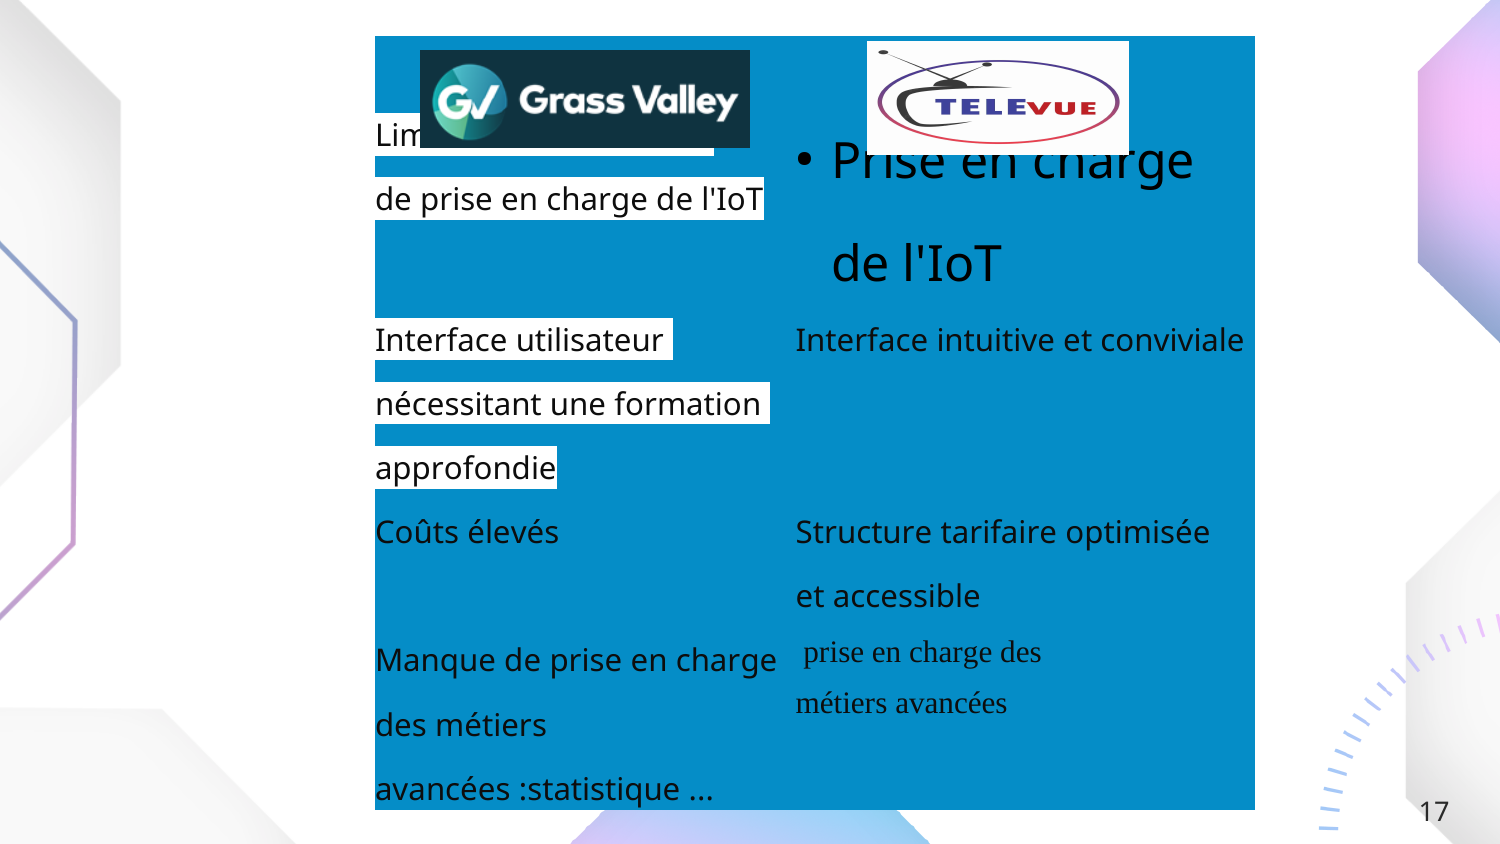

| | |
| --- | --- |
| Limitations ou absence de prise en charge de l'IoT | Prise en charge de l'IoT |
| Interface utilisateur  nécessitant une formation  approfondie | Interface intuitive et conviviale |
| Coûts élevés | Structure tarifaire optimisée  et accessible |
| Manque de prise en charge des métiers avancées :statistique ... | prise en charge des métiers avancées |